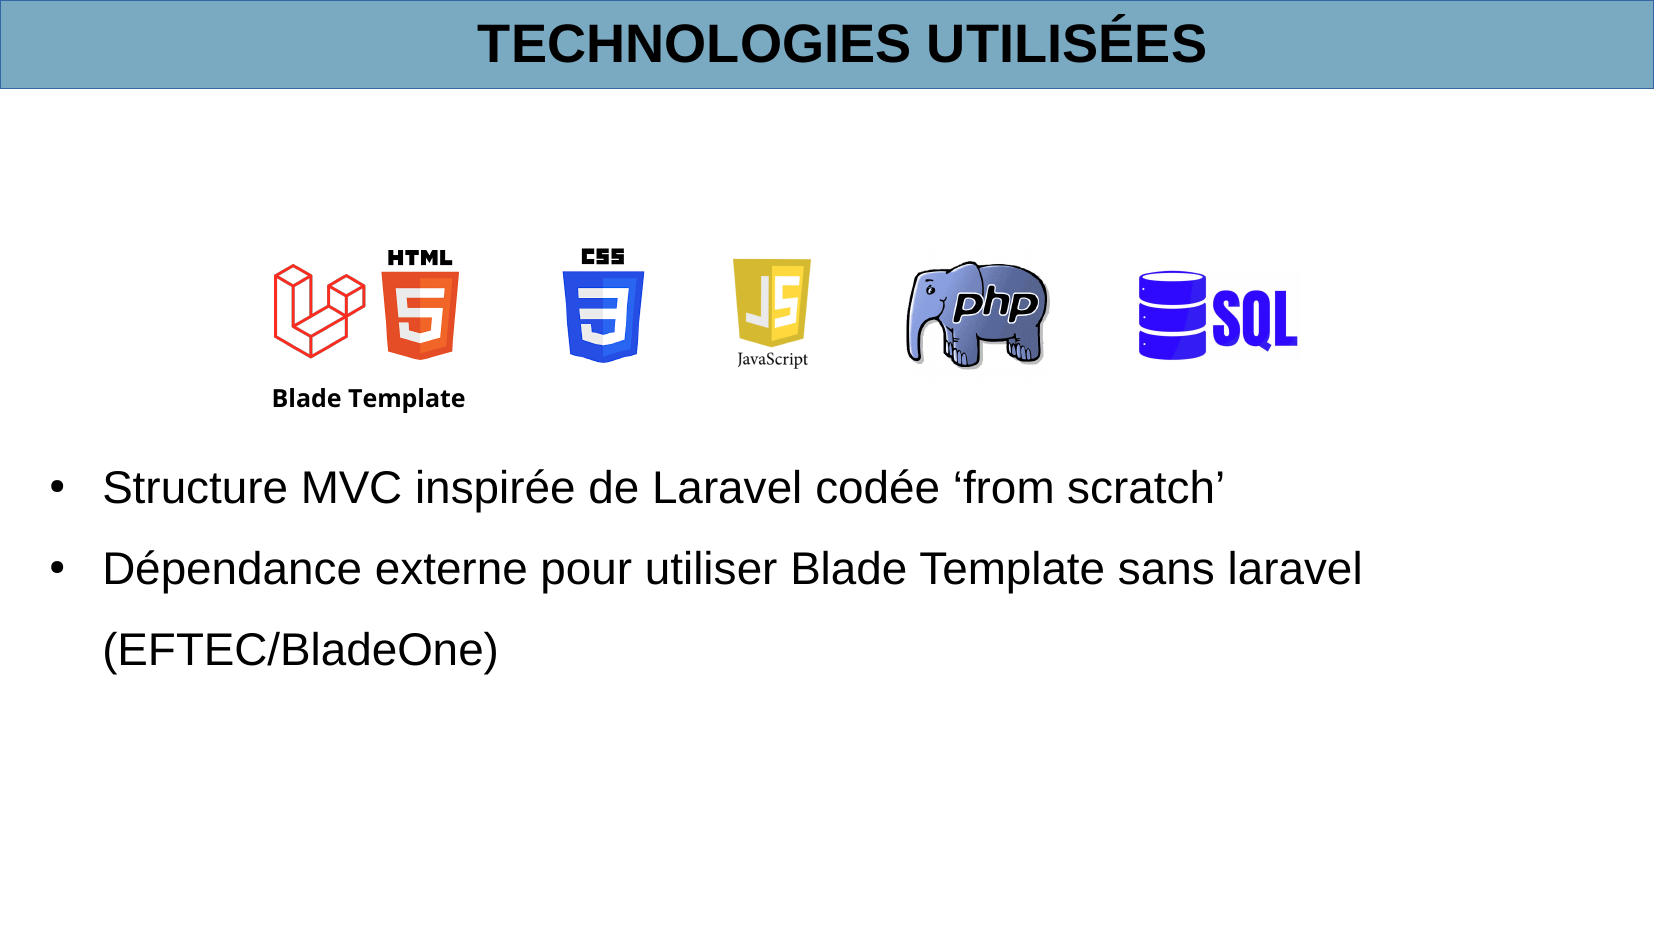

TECHNOLOGIES UTILISÉES
Blade Template
Structure MVC inspirée de Laravel codée ‘from scratch’
Dépendance externe pour utiliser Blade Template sans laravel
(EFTEC/BladeOne)